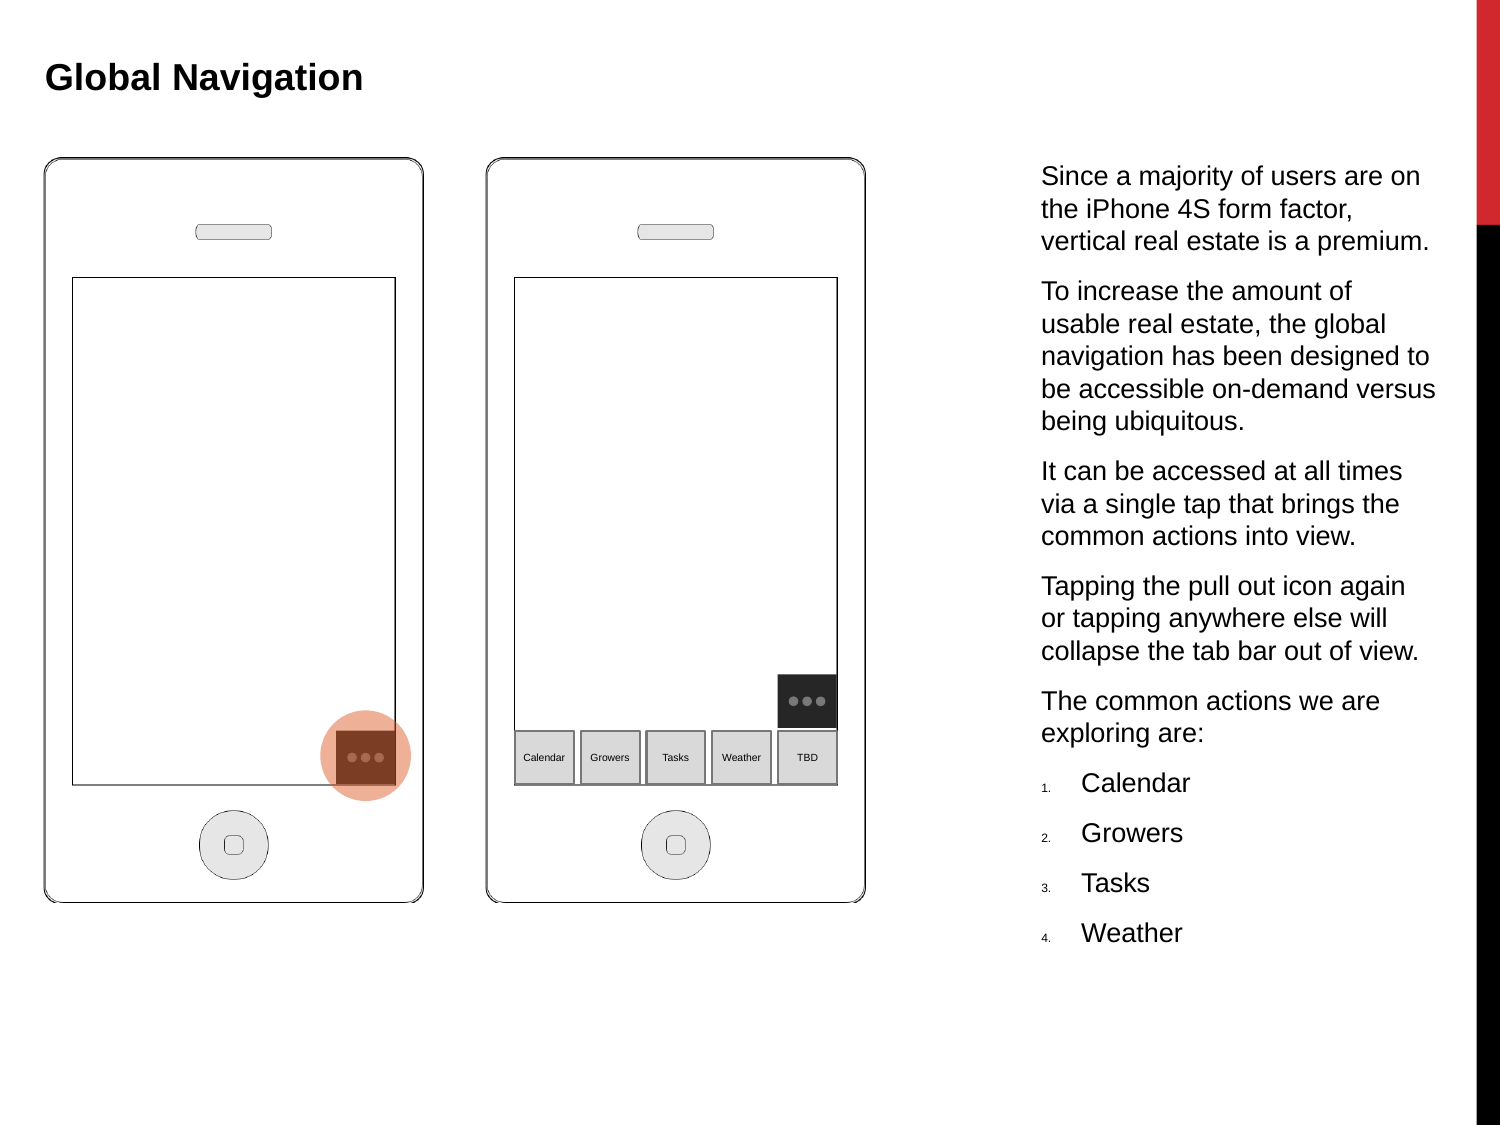

Global Navigation
Since a majority of users are on the iPhone 4S form factor, vertical real estate is a premium.
To increase the amount of usable real estate, the global navigation has been designed to be accessible on-demand versus being ubiquitous.
It can be accessed at all times via a single tap that brings the common actions into view.
Tapping the pull out icon again or tapping anywhere else will collapse the tab bar out of view.
The common actions we are exploring are:
Calendar
Growers
Tasks
Weather
Calendar
Growers
Tasks
Weather
TBD